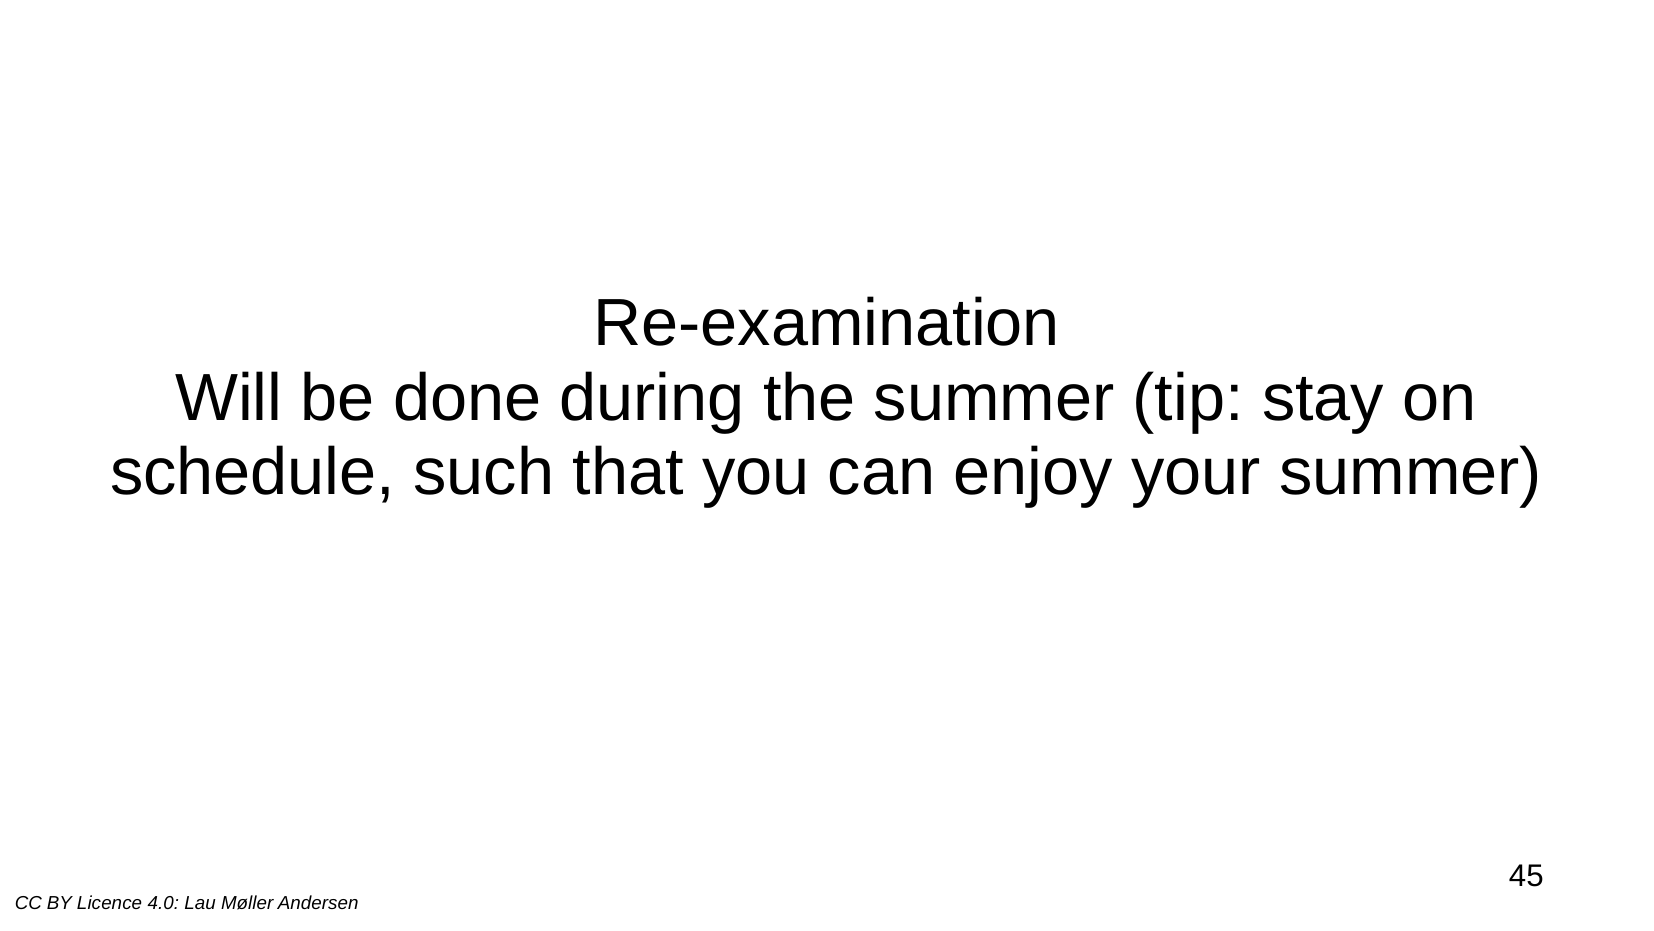

# Re-examination
Will be done during the summer (tip: stay on schedule, such that you can enjoy your summer)
CC BY Licence 4.0: Lau Møller Andersen